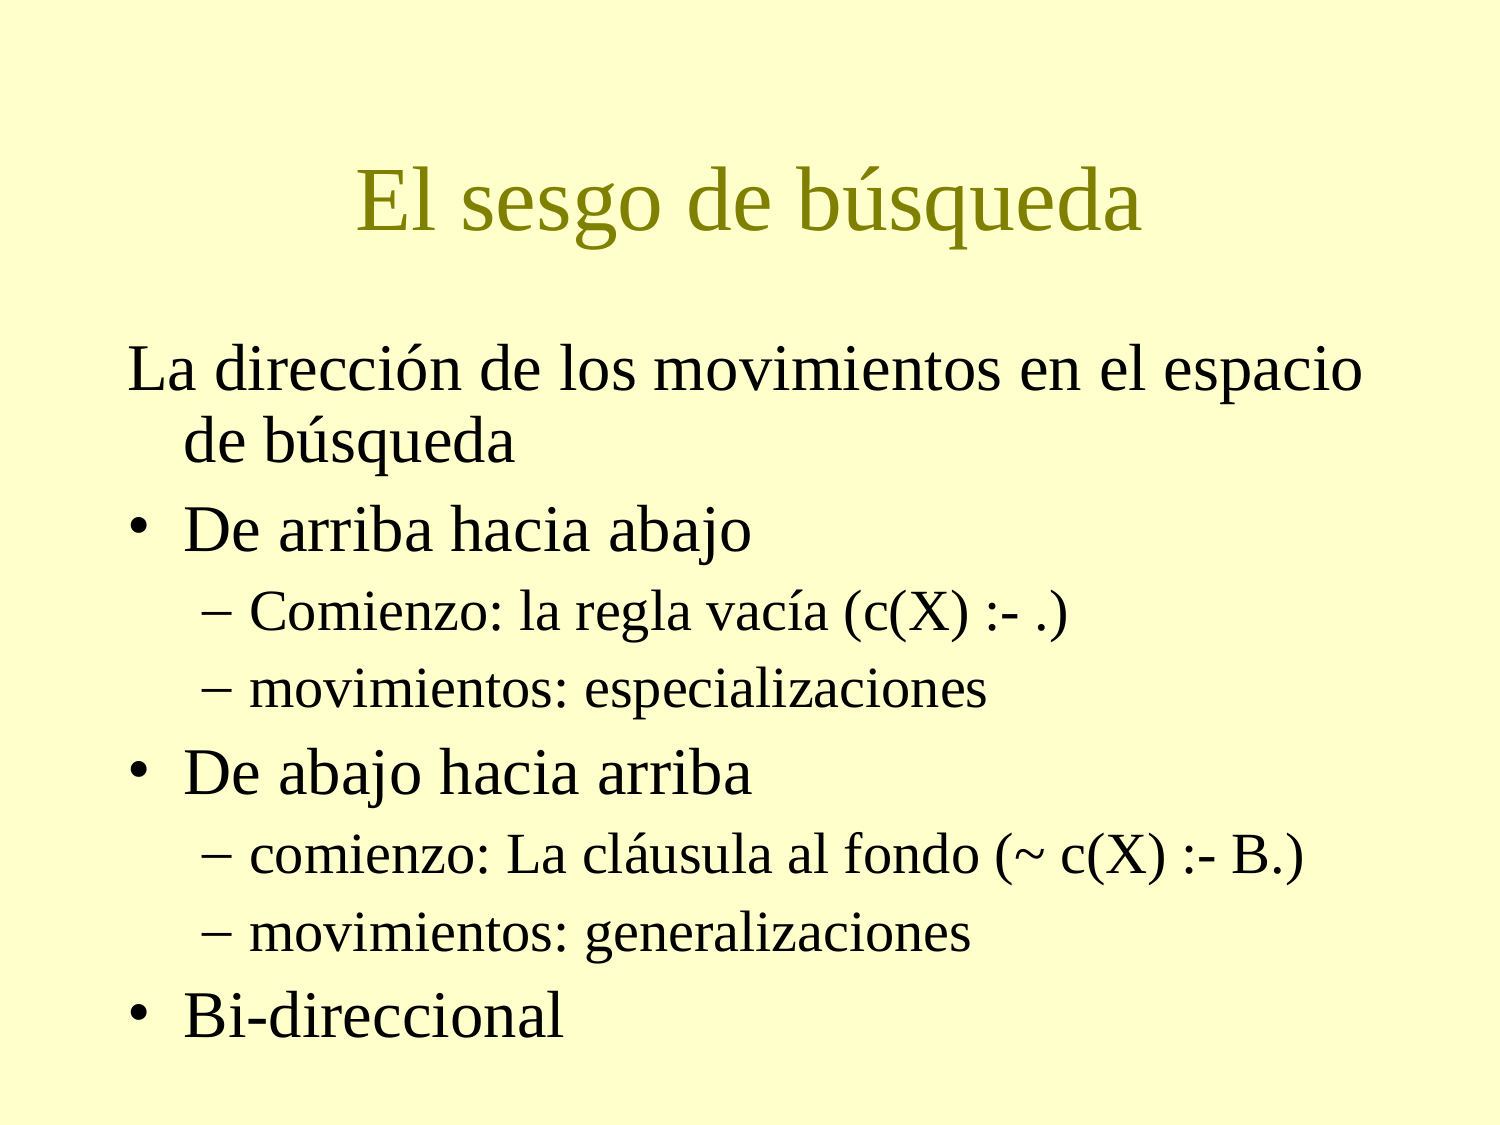

# El sesgo de búsqueda
La dirección de los movimientos en el espacio de búsqueda
De arriba hacia abajo
Comienzo: la regla vacía (c(X) :- .)
movimientos: especializaciones
De abajo hacia arriba
comienzo: La cláusula al fondo (~ c(X) :- B.)
movimientos: generalizaciones
Bi-direccional